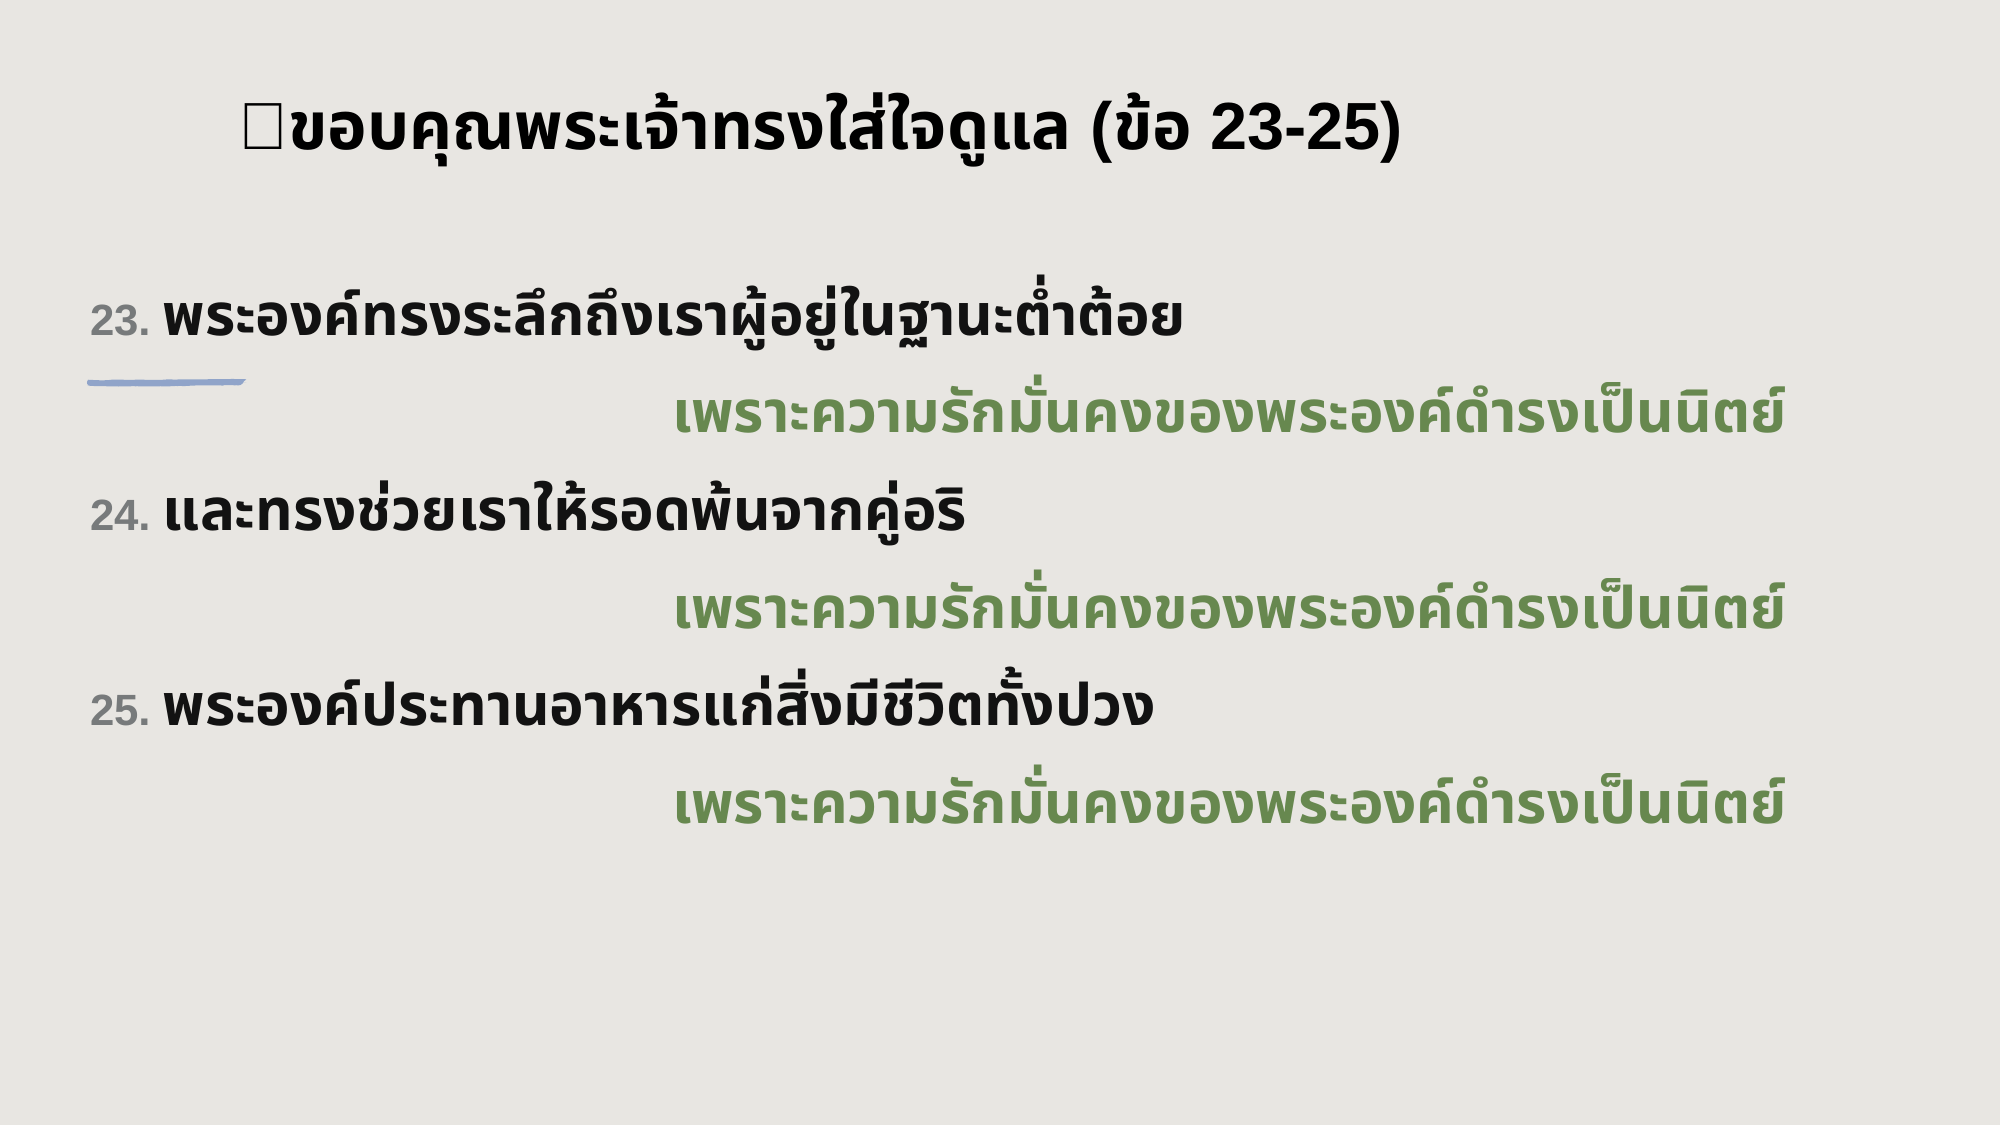

# 🙏ขอบคุณพระเจ้าทรงใส่ใจดูแล (ข้อ 23-25)
23. พระองค์ทรงระลึกถึงเราผู้อยู่ในฐานะต่ำต้อย
          เพราะความรักมั่นคงของพระองค์ดำรงเป็นนิตย์
24. และทรงช่วยเราให้รอดพ้นจากคู่อริ
          เพราะความรักมั่นคงของพระองค์ดำรงเป็นนิตย์
25. พระองค์ประทานอาหารแก่สิ่งมีชีวิตทั้งปวง
          เพราะความรักมั่นคงของพระองค์ดำรงเป็นนิตย์